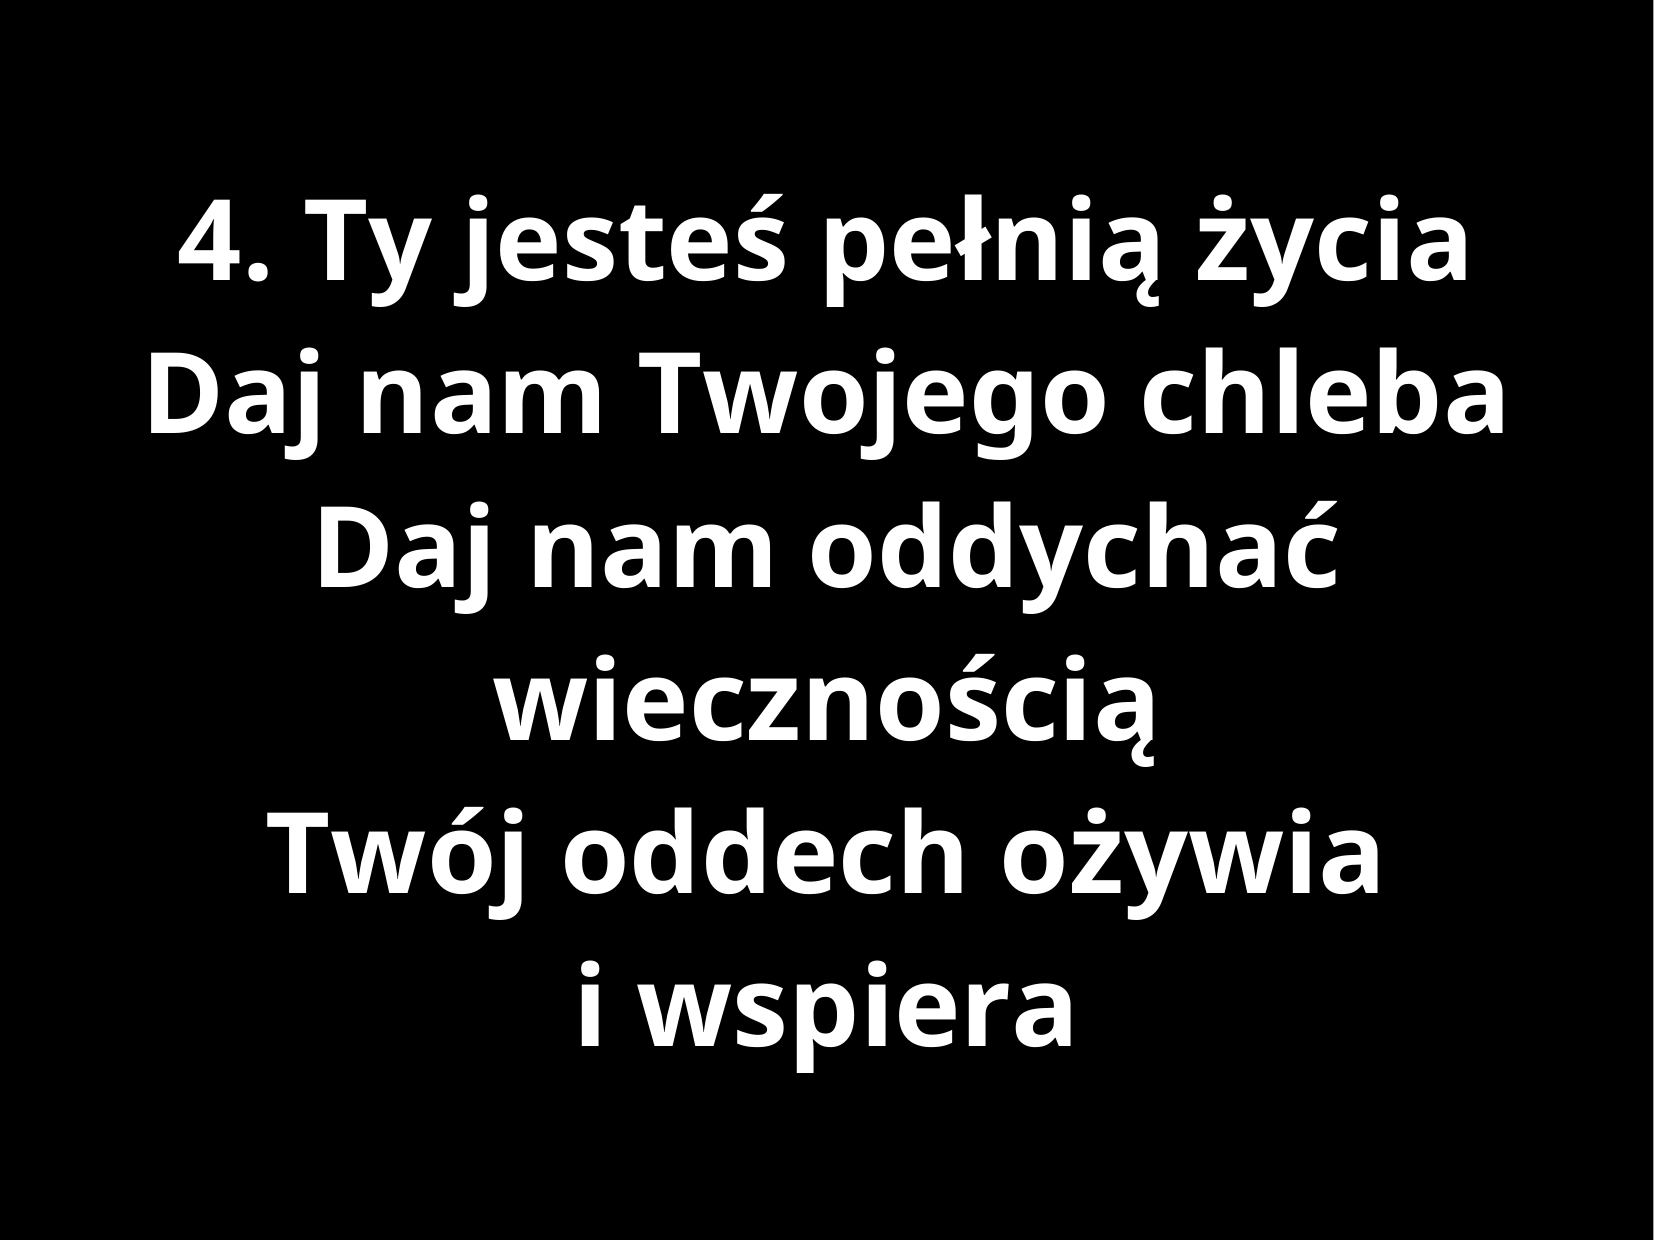

# 4. Ty jesteś pełnią życia Daj nam Twojego chleba Daj nam oddychać wiecznością Twój oddech ożywia
i wspiera